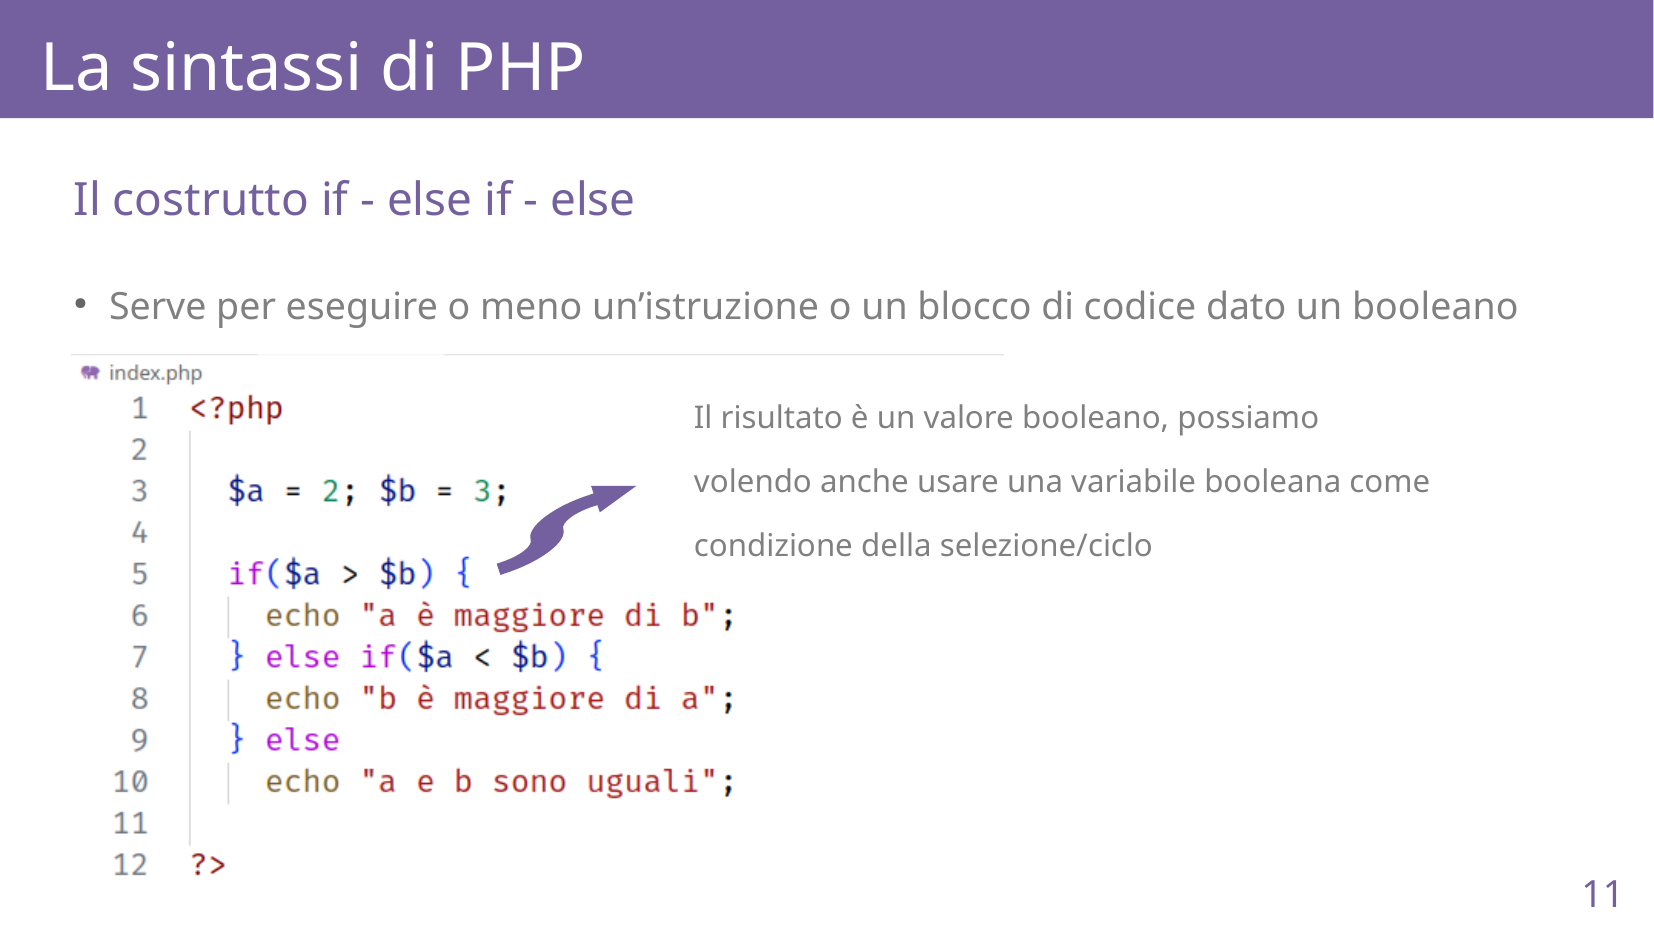

La sintassi di PHP
Il costrutto if - else if - else
Serve per eseguire o meno un’istruzione o un blocco di codice dato un booleano
Il risultato è un valore booleano, possiamo volendo anche usare una variabile booleana come condizione della selezione/ciclo